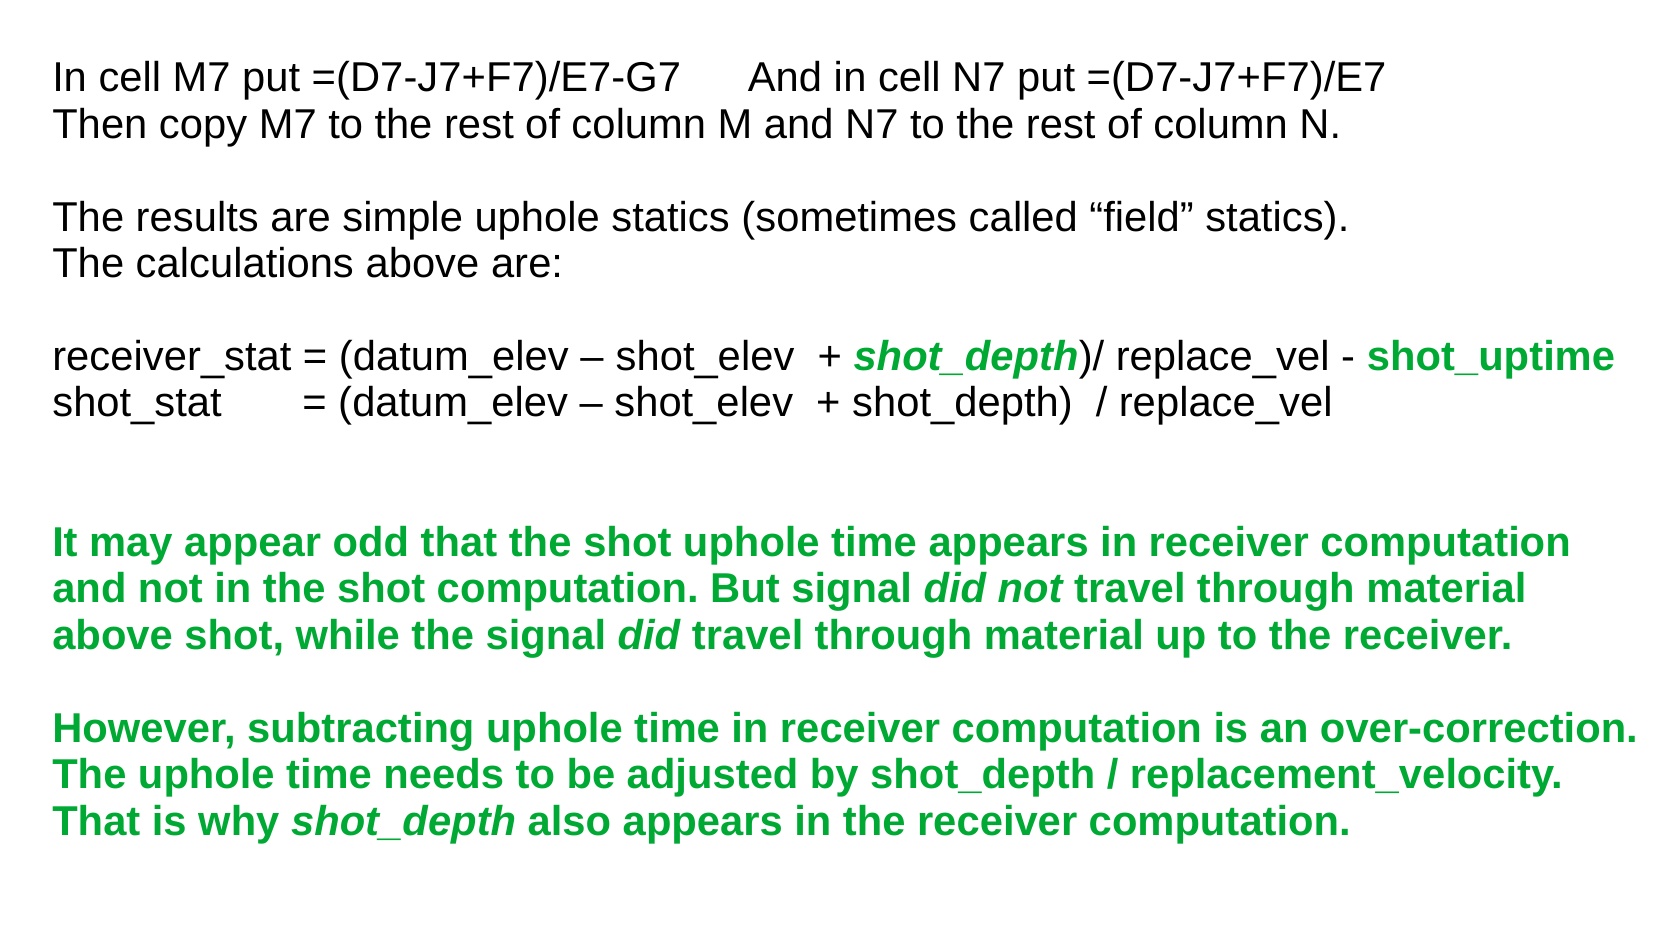

In cell M7 put =(D7-J7+F7)/E7-G7 And in cell N7 put =(D7-J7+F7)/E7
Then copy M7 to the rest of column M and N7 to the rest of column N.
The results are simple uphole statics (sometimes called “field” statics).
The calculations above are:
receiver_stat = (datum_elev – shot_elev + shot_depth)/ replace_vel - shot_uptime
shot_stat = (datum_elev – shot_elev + shot_depth) / replace_vel
It may appear odd that the shot uphole time appears in receiver computation and not in the shot computation. But signal did not travel through material above shot, while the signal did travel through material up to the receiver.
However, subtracting uphole time in receiver computation is an over-correction. The uphole time needs to be adjusted by shot_depth / replacement_velocity. That is why shot_depth also appears in the receiver computation.